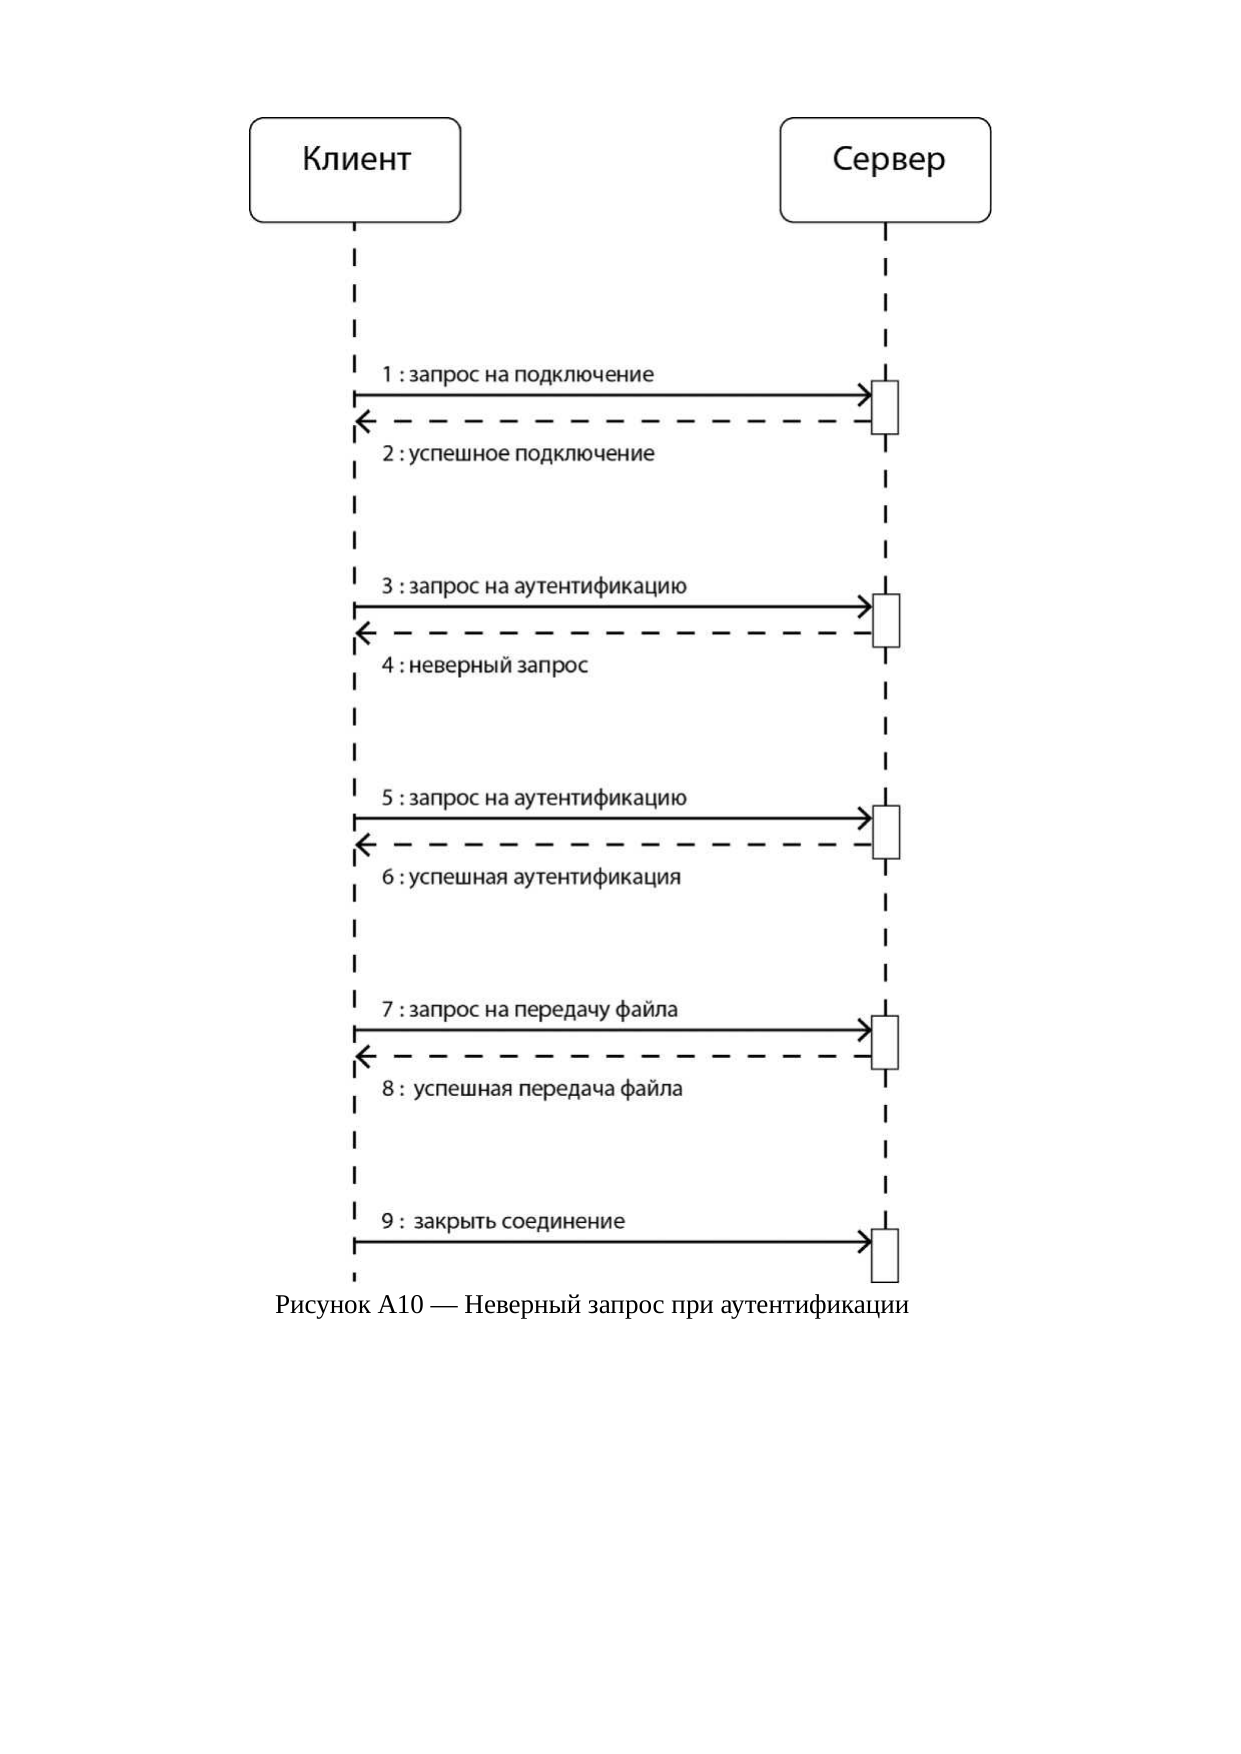

Рисунок А10 — Неверный запрос при аутентификации